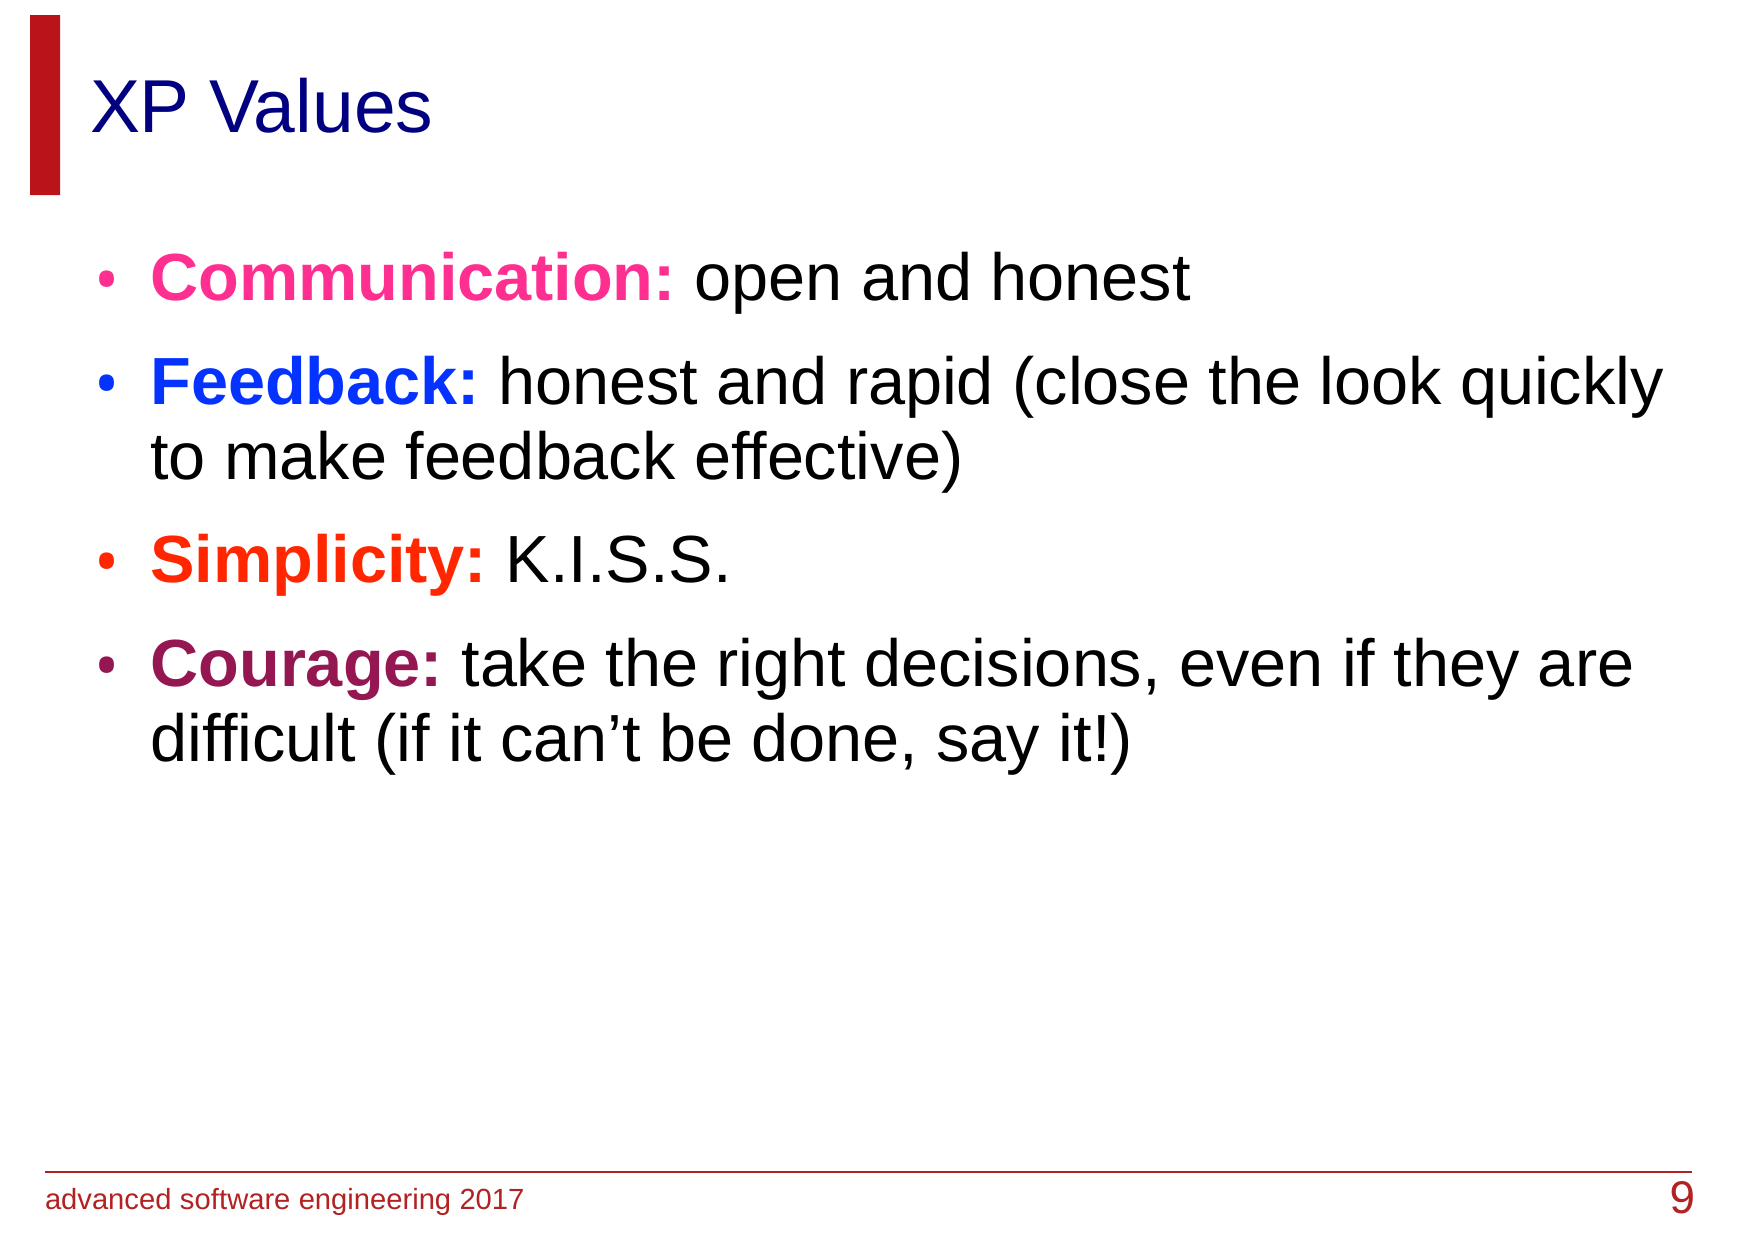

# XP Values
Communication: open and honest
Feedback: honest and rapid (close the look quickly to make feedback effective)
Simplicity: K.I.S.S.
Courage: take the right decisions, even if they are difficult (if it can’t be done, say it!)
9
advanced software engineering 2017